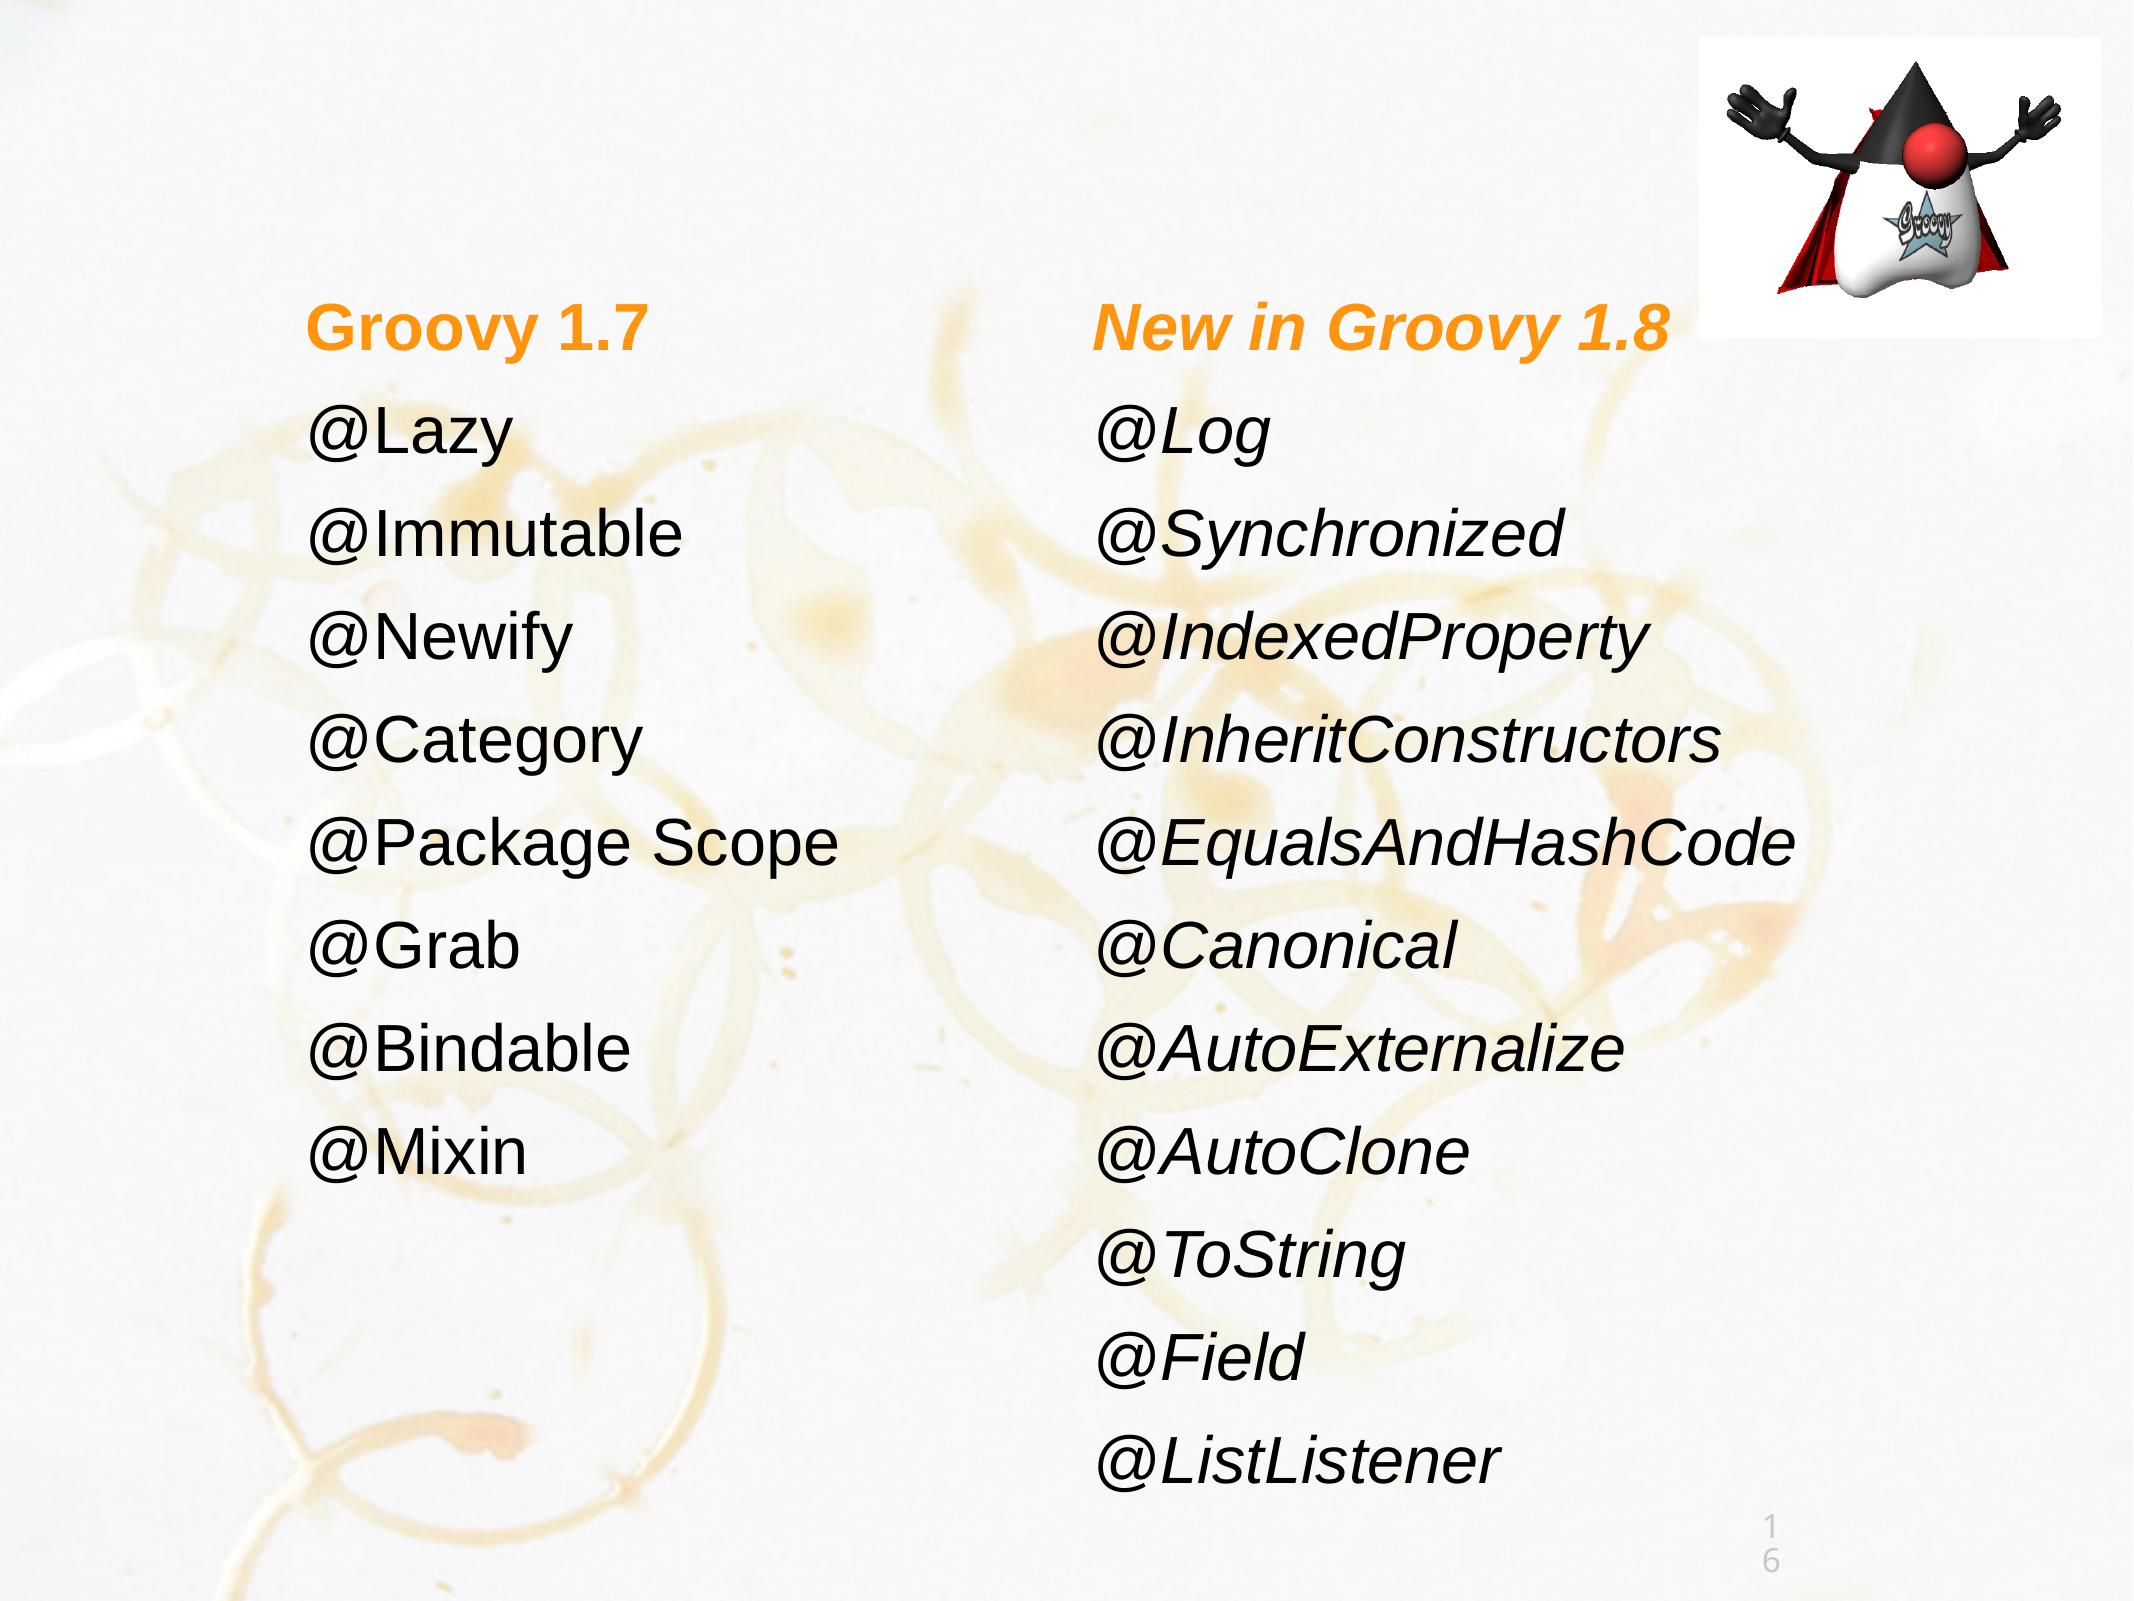

# Groovy 1.7
@Lazy
@Immutable
@Newify
@Category
@Package Scope
@Grab
@Bindable
@Mixin
New in Groovy 1.8
@Log
@Synchronized
@IndexedProperty
@InheritConstructors
@EqualsAndHashCode
@Canonical
@AutoExternalize
@AutoClone
@ToString
@Field
@ListListener
16